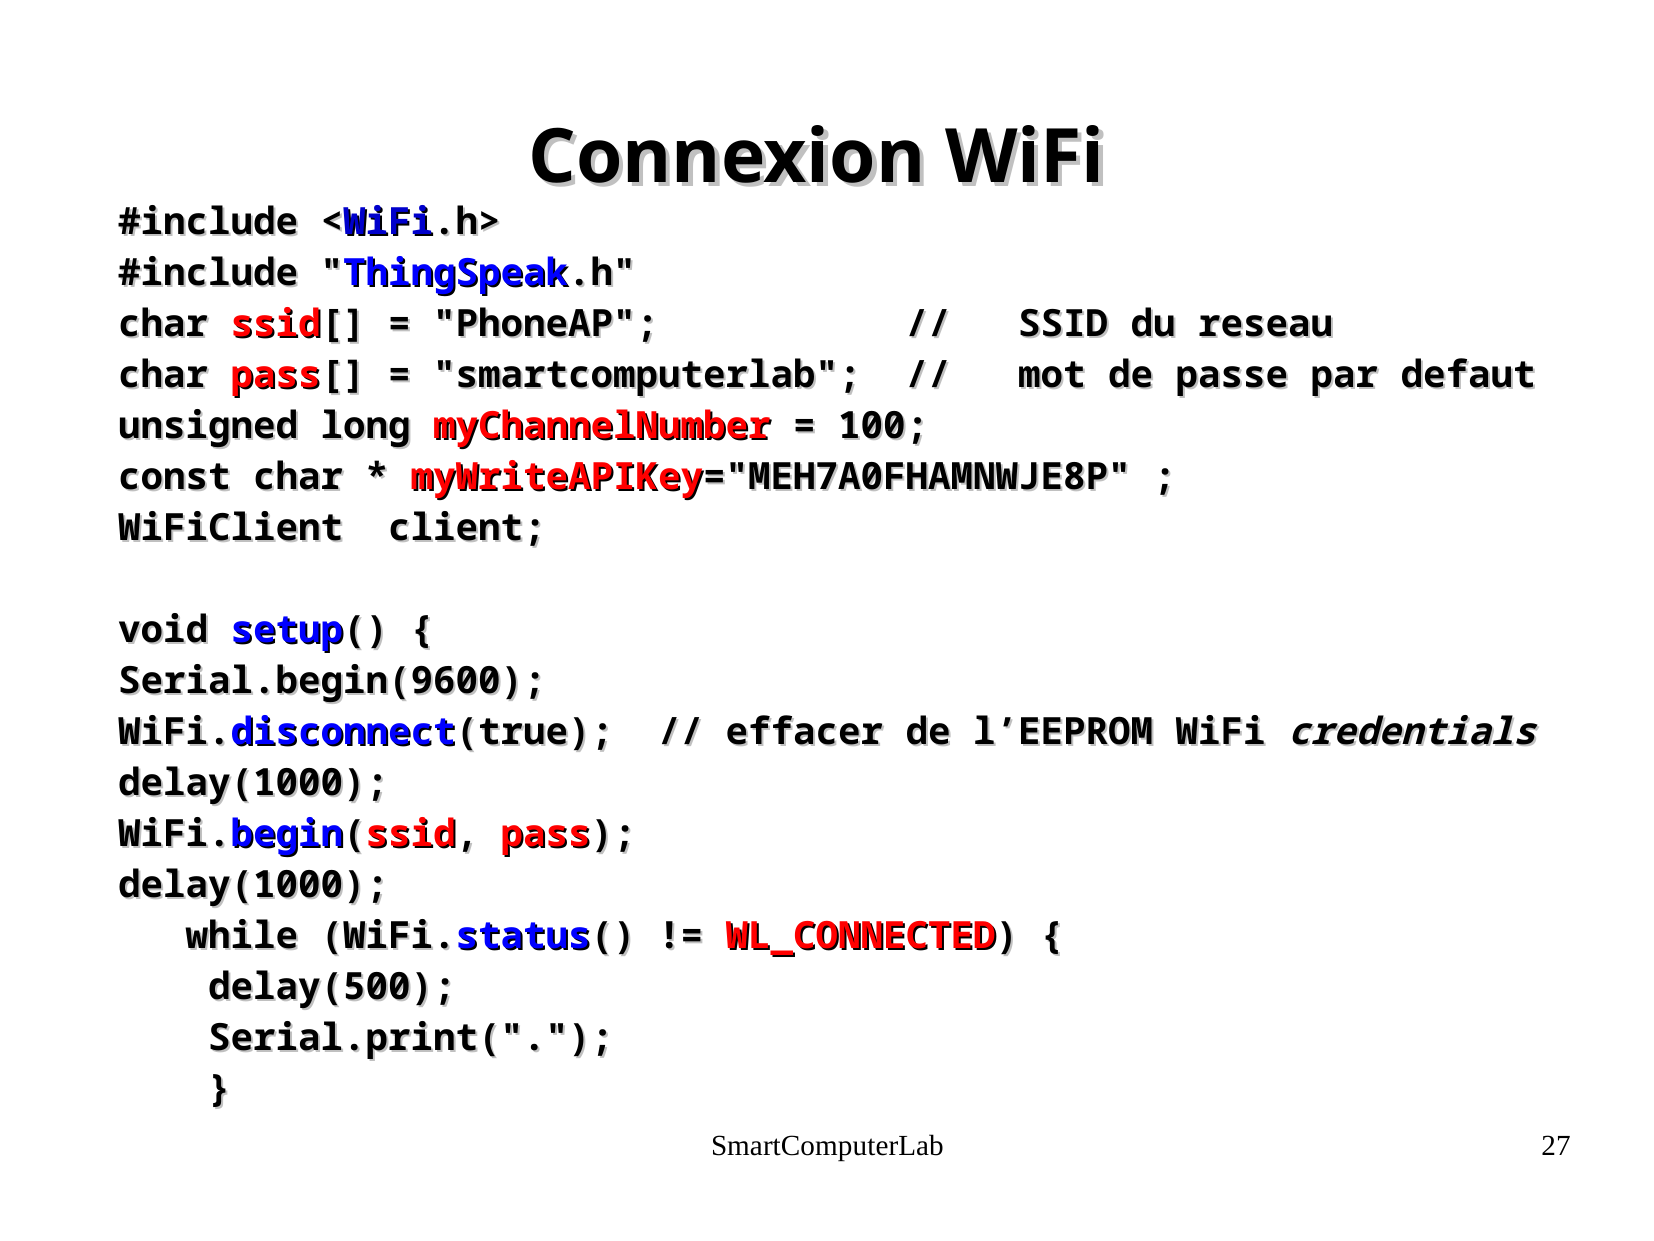

# Connexion WiFi
#include <WiFi.h>
#include "ThingSpeak.h"
char ssid[] = "PhoneAP"; // SSID du reseau
char pass[] = "smartcomputerlab"; // mot de passe par defaut
unsigned long myChannelNumber = 100;
const char * myWriteAPIKey="MEH7A0FHAMNWJE8P" ;
WiFiClient client;
void setup() {
Serial.begin(9600);
WiFi.disconnect(true); // effacer de l’EEPROM WiFi credentials
delay(1000);
WiFi.begin(ssid, pass);
delay(1000);
 while (WiFi.status() != WL_CONNECTED) {
 delay(500);
 Serial.print(".");
 }
SmartComputerLab
27